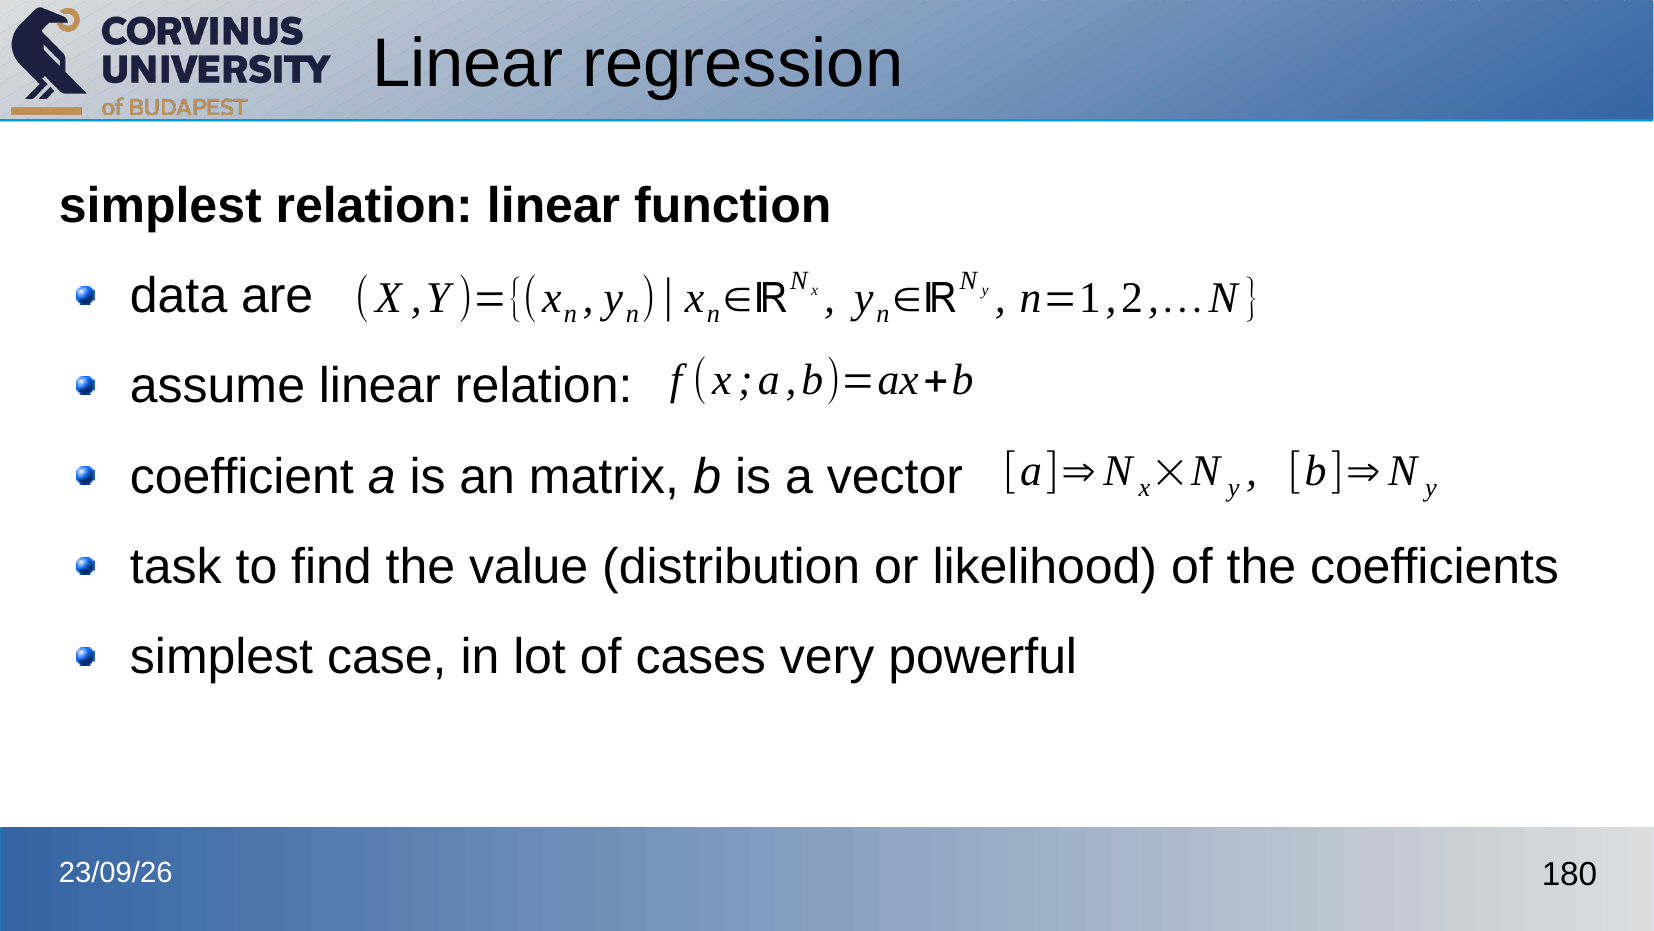

# Linear regression
simplest relation: linear function
data are
assume linear relation:
coefficient a is an matrix, b is a vector
task to find the value (distribution or likelihood) of the coefficients
simplest case, in lot of cases very powerful